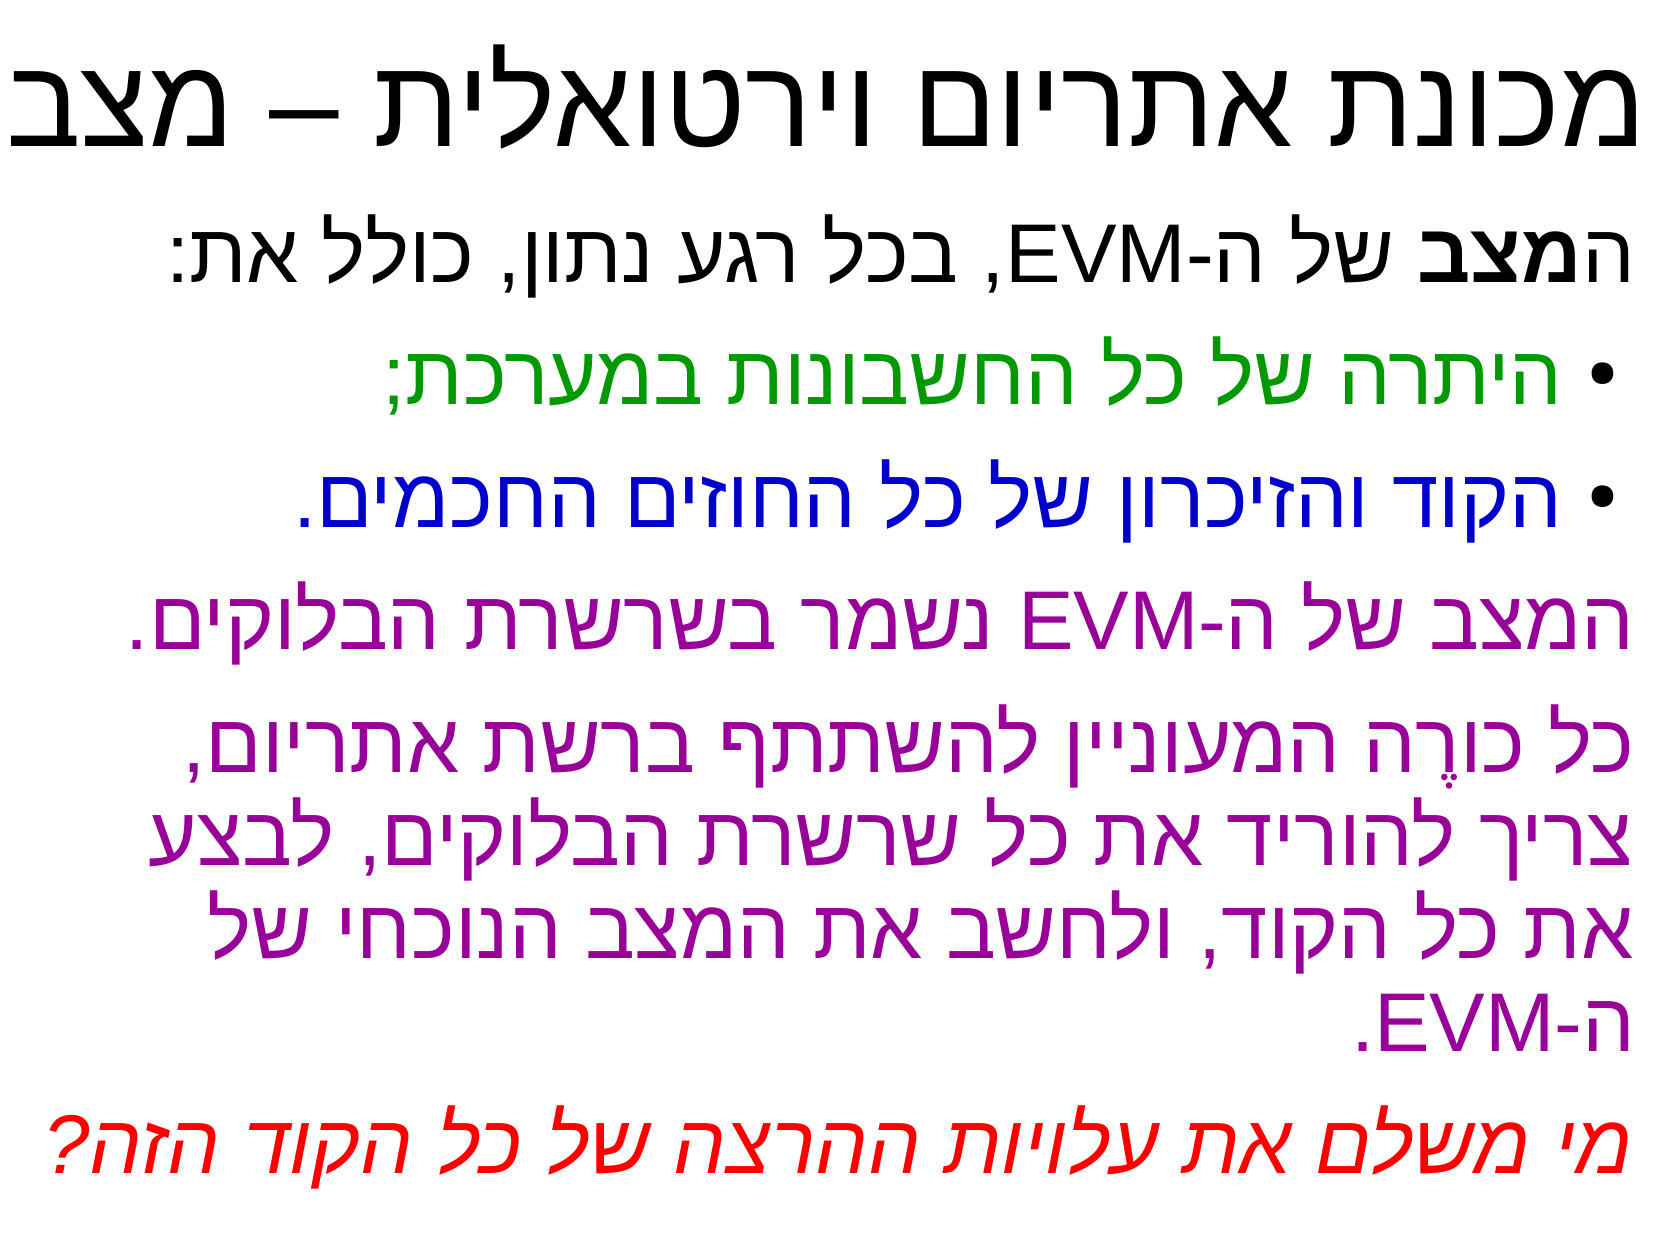

# מכונת אתריום וירטואלית – מצב
המצב של ה-EVM, בכל רגע נתון, כולל את:
היתרה של כל החשבונות במערכת;
הקוד והזיכרון של כל החוזים החכמים.
המצב של ה-EVM נשמר בשרשרת הבלוקים.
כל כורֶה המעוניין להשתתף ברשת אתריום, צריך להוריד את כל שרשרת הבלוקים, לבצע את כל הקוד, ולחשב את המצב הנוכחי של ה-EVM.
מי משלם את עלויות ההרצה של כל הקוד הזה?